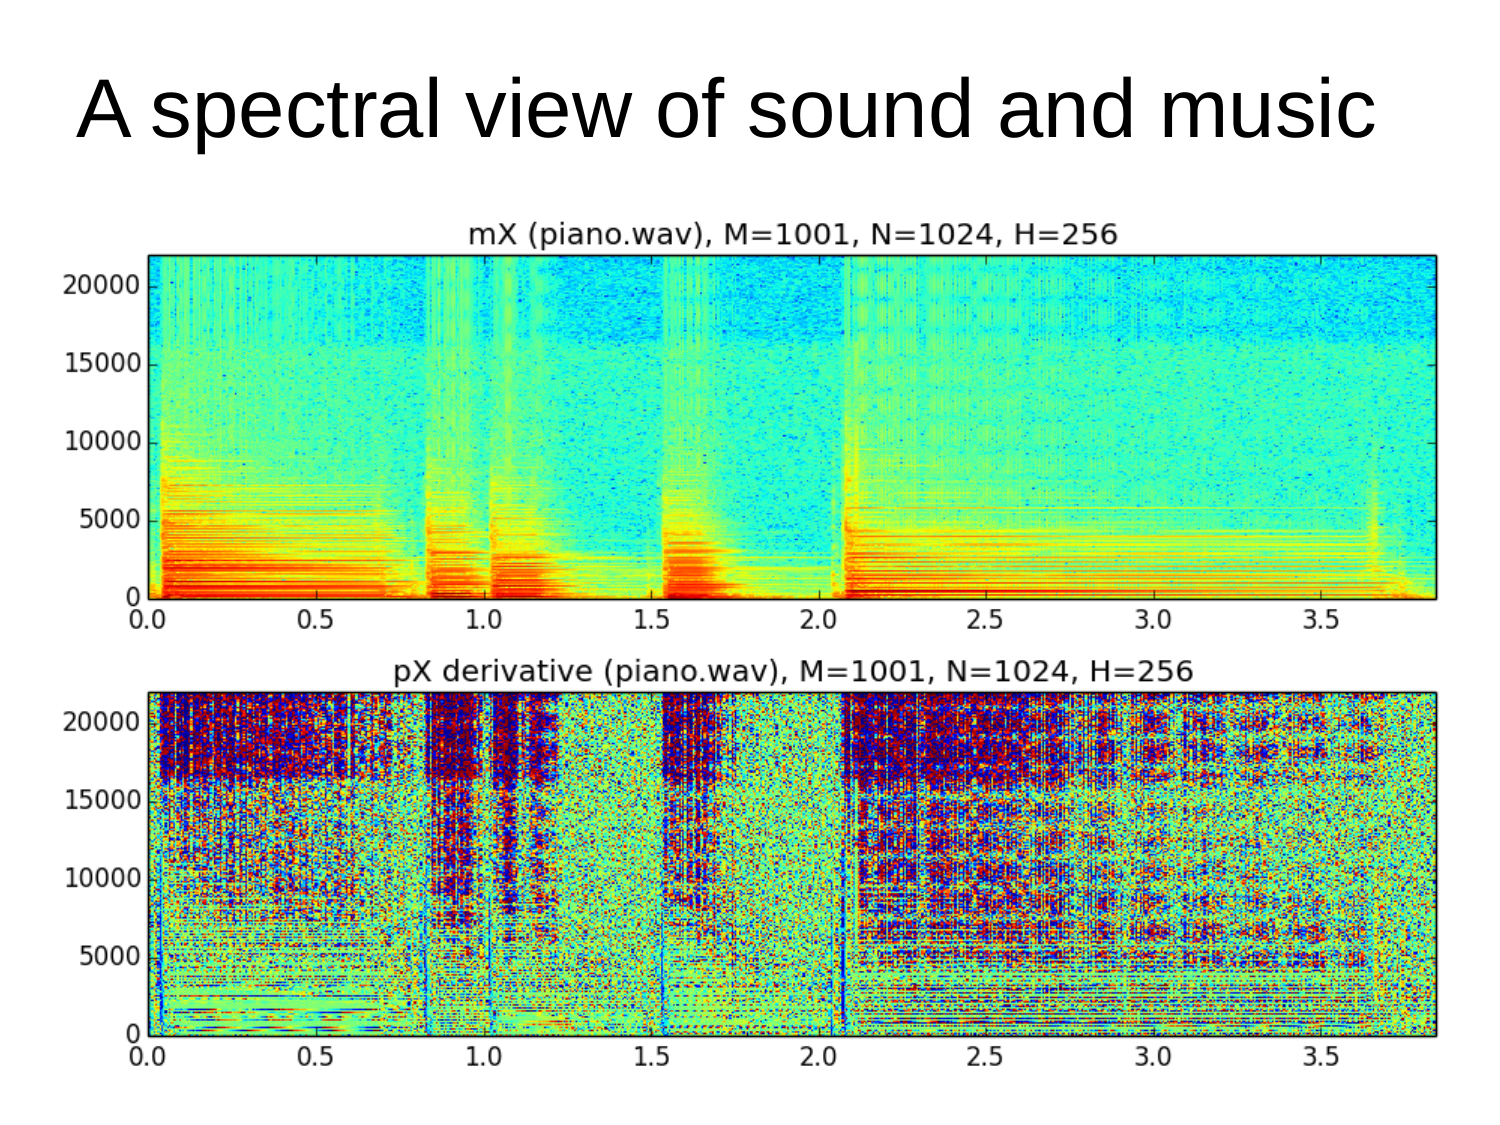

# A spectral view of sound and music